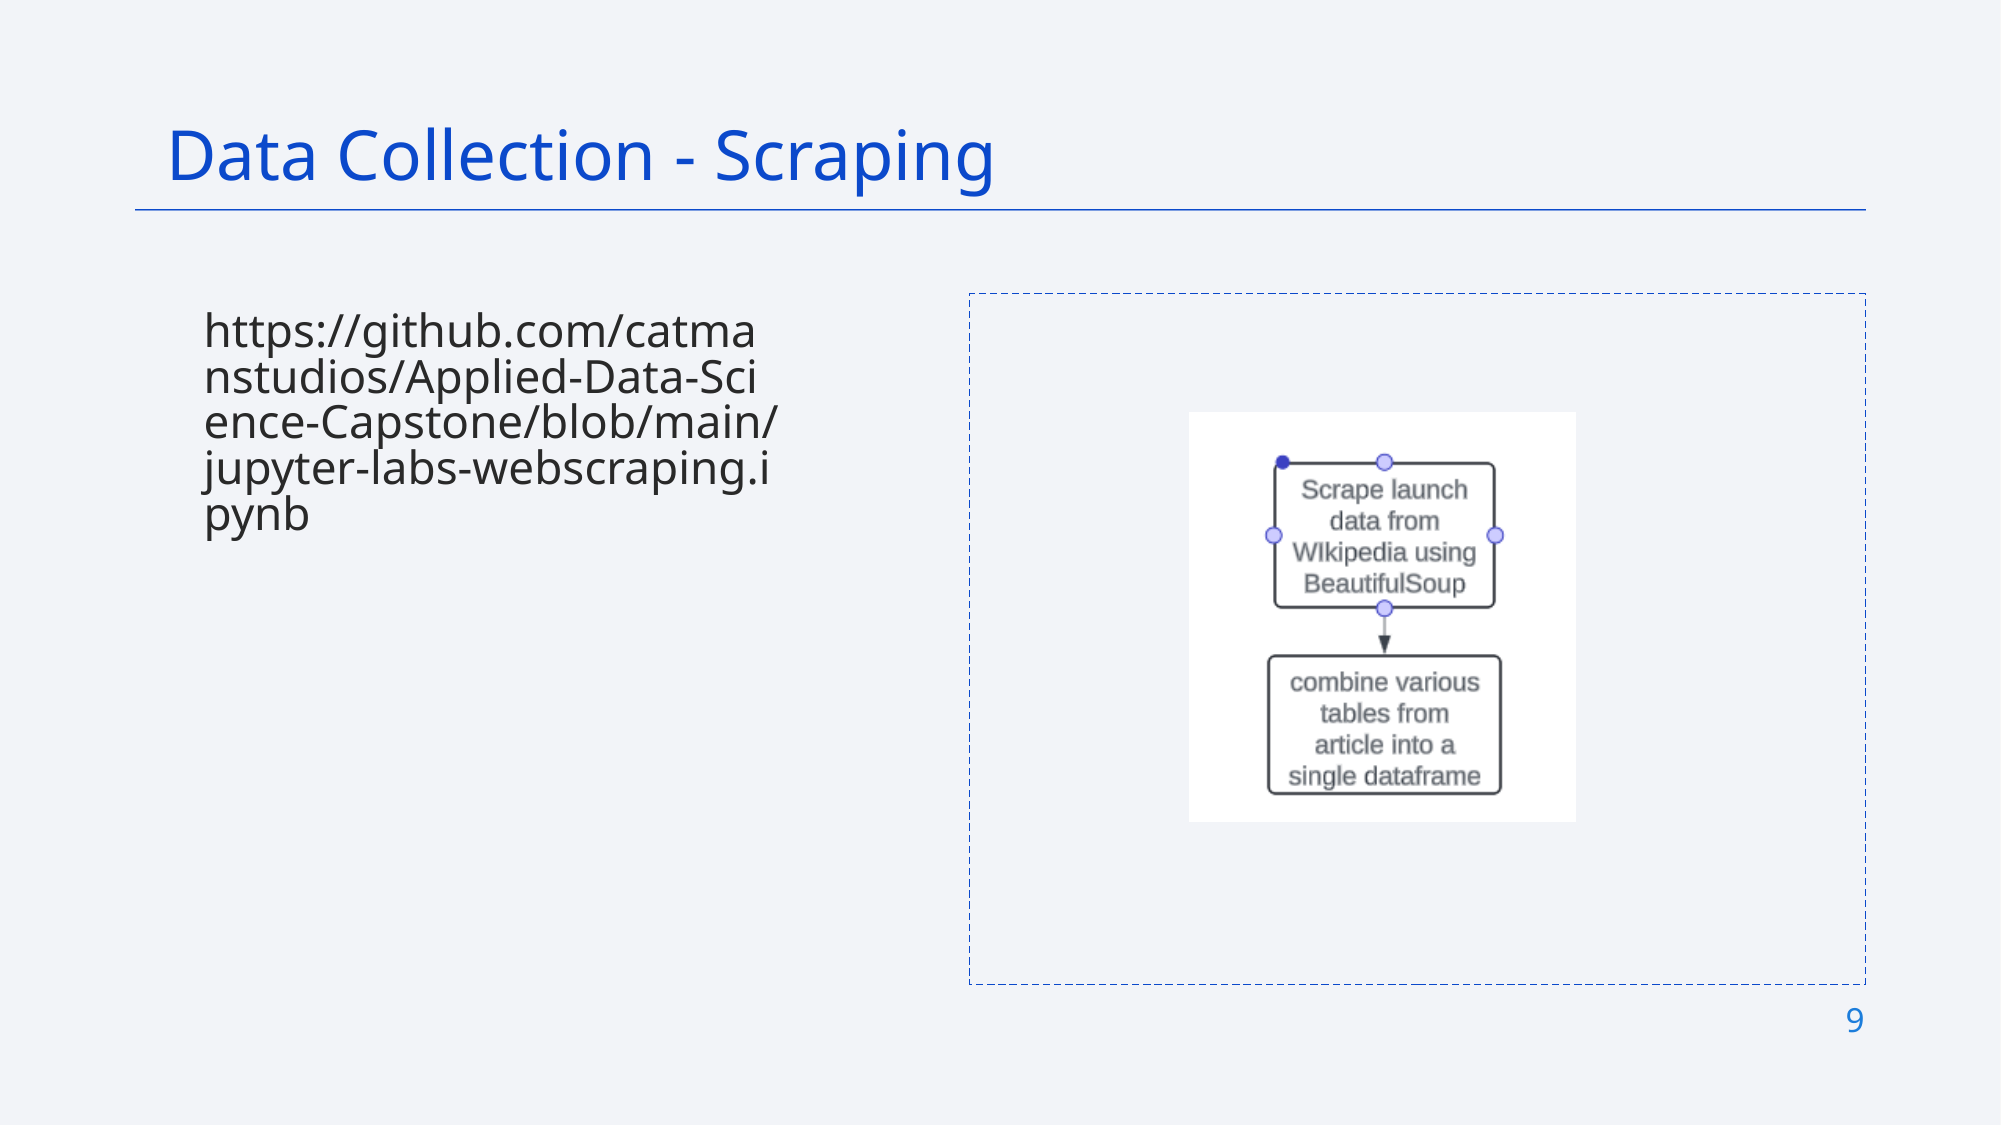

Data Collection - Scraping
# https://github.com/catmanstudios/Applied-Data-Science-Capstone/blob/main/jupyter-labs-webscraping.ipynb
9